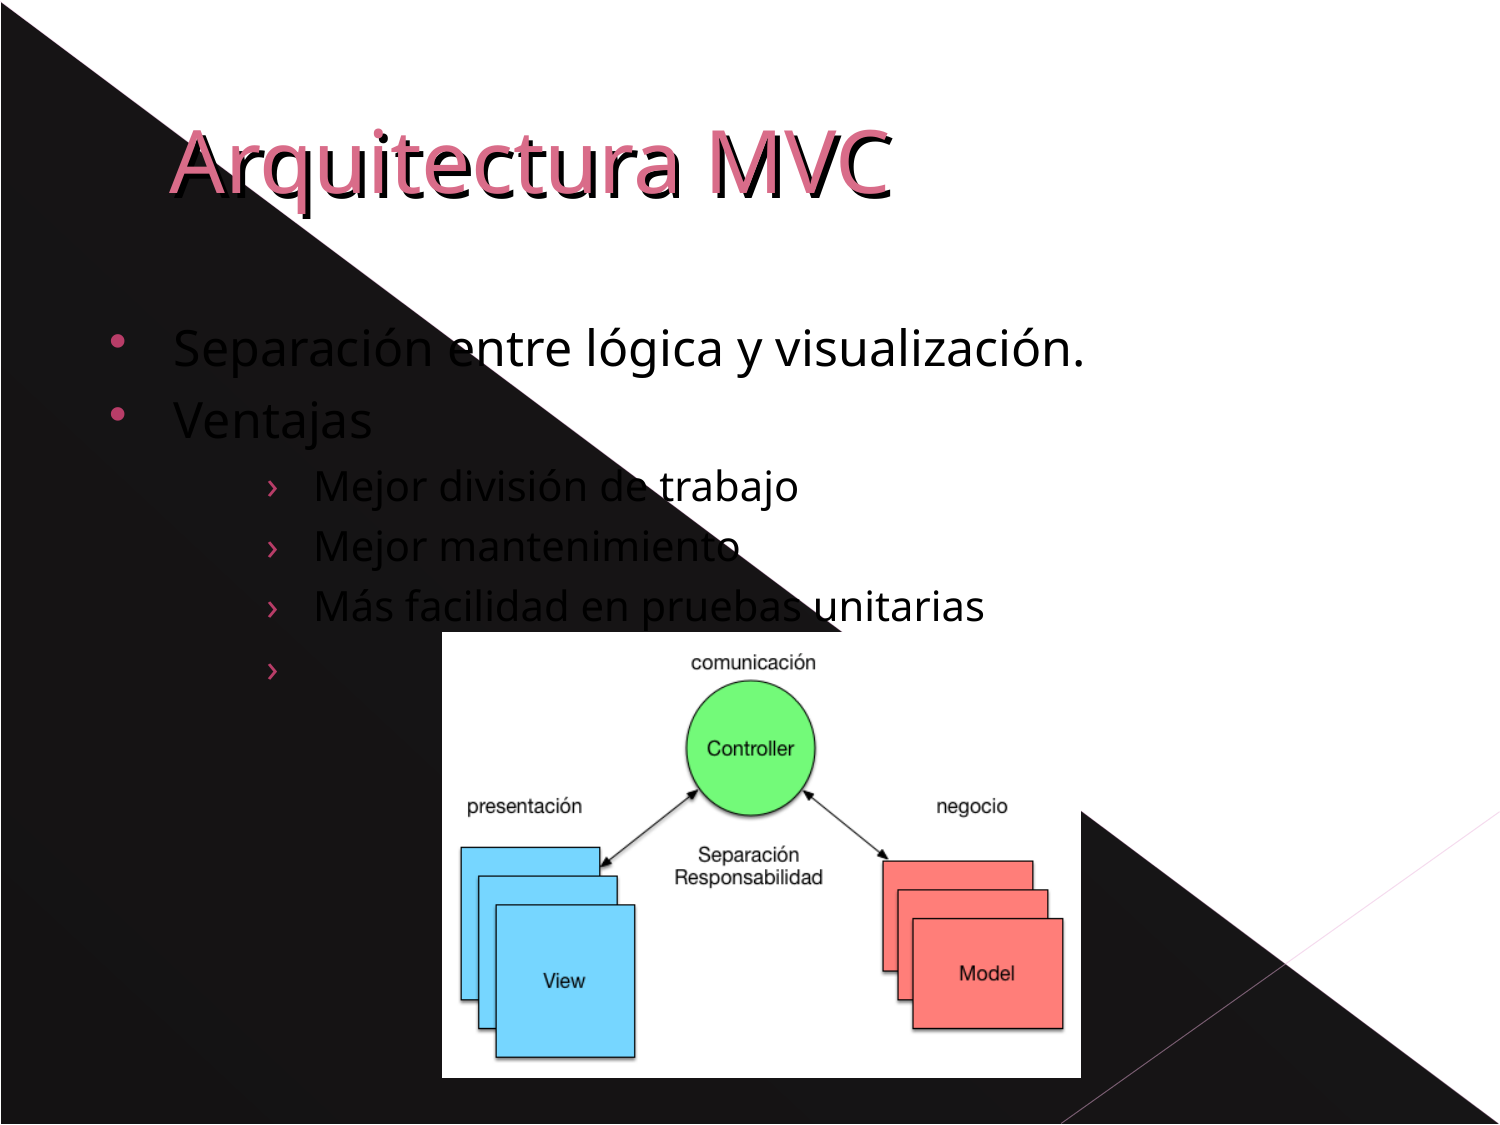

# Arquitectura MVC
Separación entre lógica y visualización.
Ventajas
Mejor división de trabajo
Mejor mantenimiento
Más facilidad en pruebas unitarias